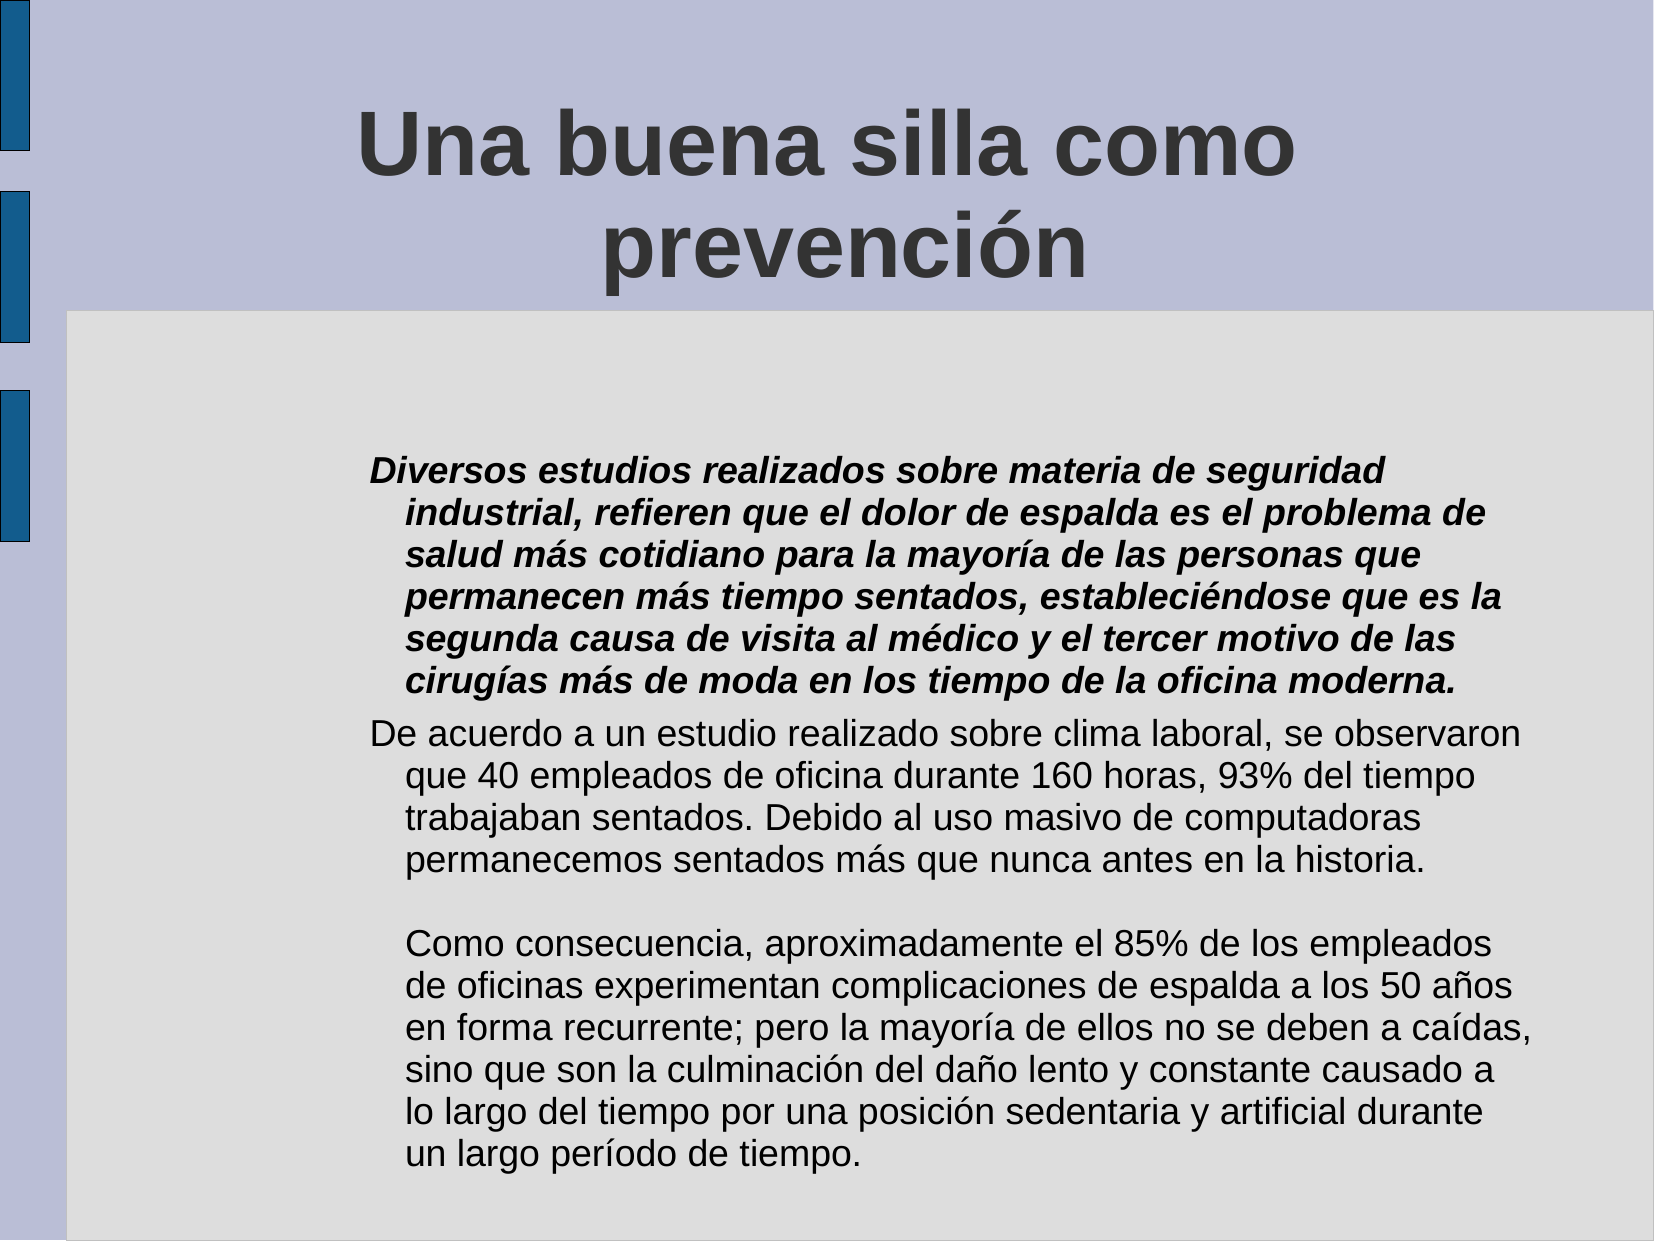

# Una buena silla como prevención
Diversos estudios realizados sobre materia de seguridad industrial, refieren que el dolor de espalda es el problema de salud más cotidiano para la mayoría de las personas que permanecen más tiempo sentados, estableciéndose que es la segunda causa de visita al médico y el tercer motivo de las cirugías más de moda en los tiempo de la oficina moderna.
De acuerdo a un estudio realizado sobre clima laboral, se observaron que 40 empleados de oficina durante 160 horas, 93% del tiempo trabajaban sentados. Debido al uso masivo de computadoras permanecemos sentados más que nunca antes en la historia.
Como consecuencia, aproximadamente el 85% de los empleados de oficinas experimentan complicaciones de espalda a los 50 años en forma recurrente; pero la mayoría de ellos no se deben a caídas, sino que son la culminación del daño lento y constante causado a lo largo del tiempo por una posición sedentaria y artificial durante un largo período de tiempo.